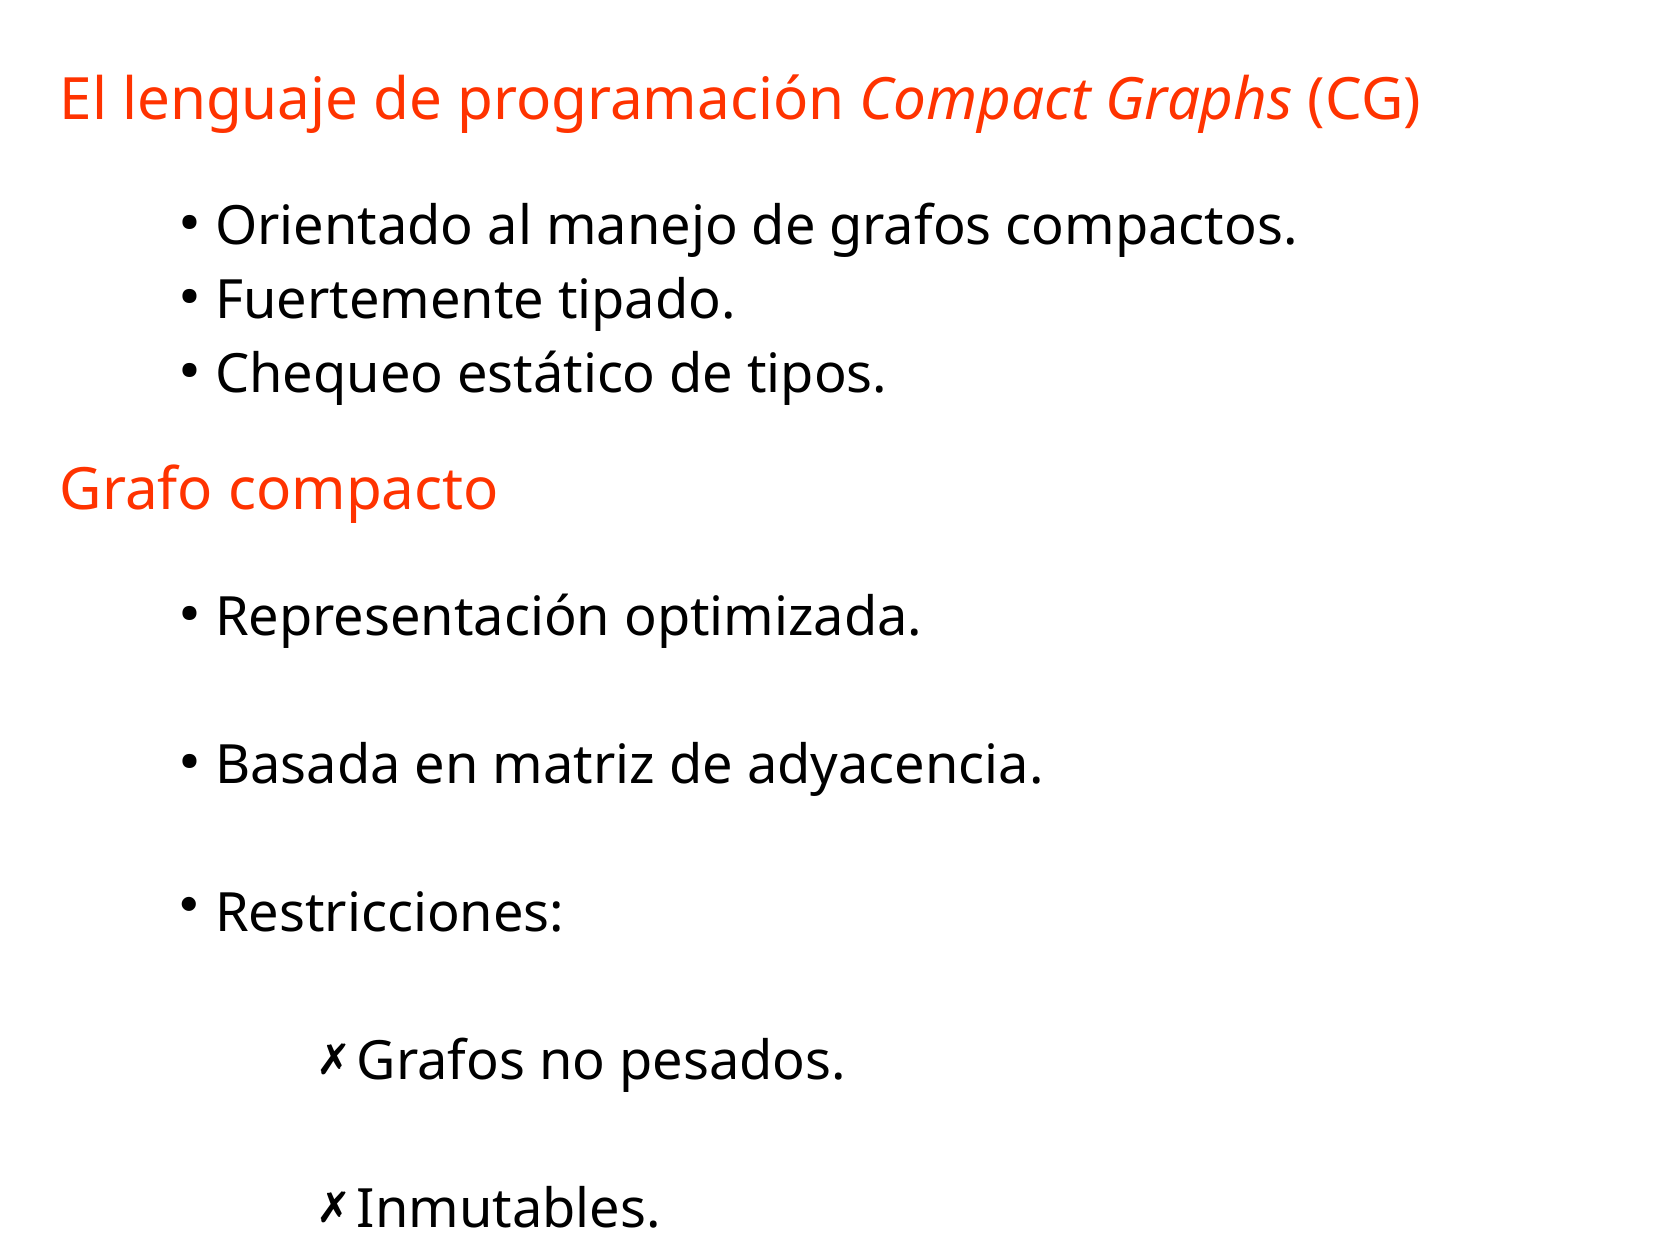

El lenguaje de programación Compact Graphs (CG)
Orientado al manejo de grafos compactos.
Fuertemente tipado.
Chequeo estático de tipos.
Grafo compacto
Representación optimizada.
Basada en matriz de adyacencia.
Restricciones:
Grafos no pesados.
Inmutables.